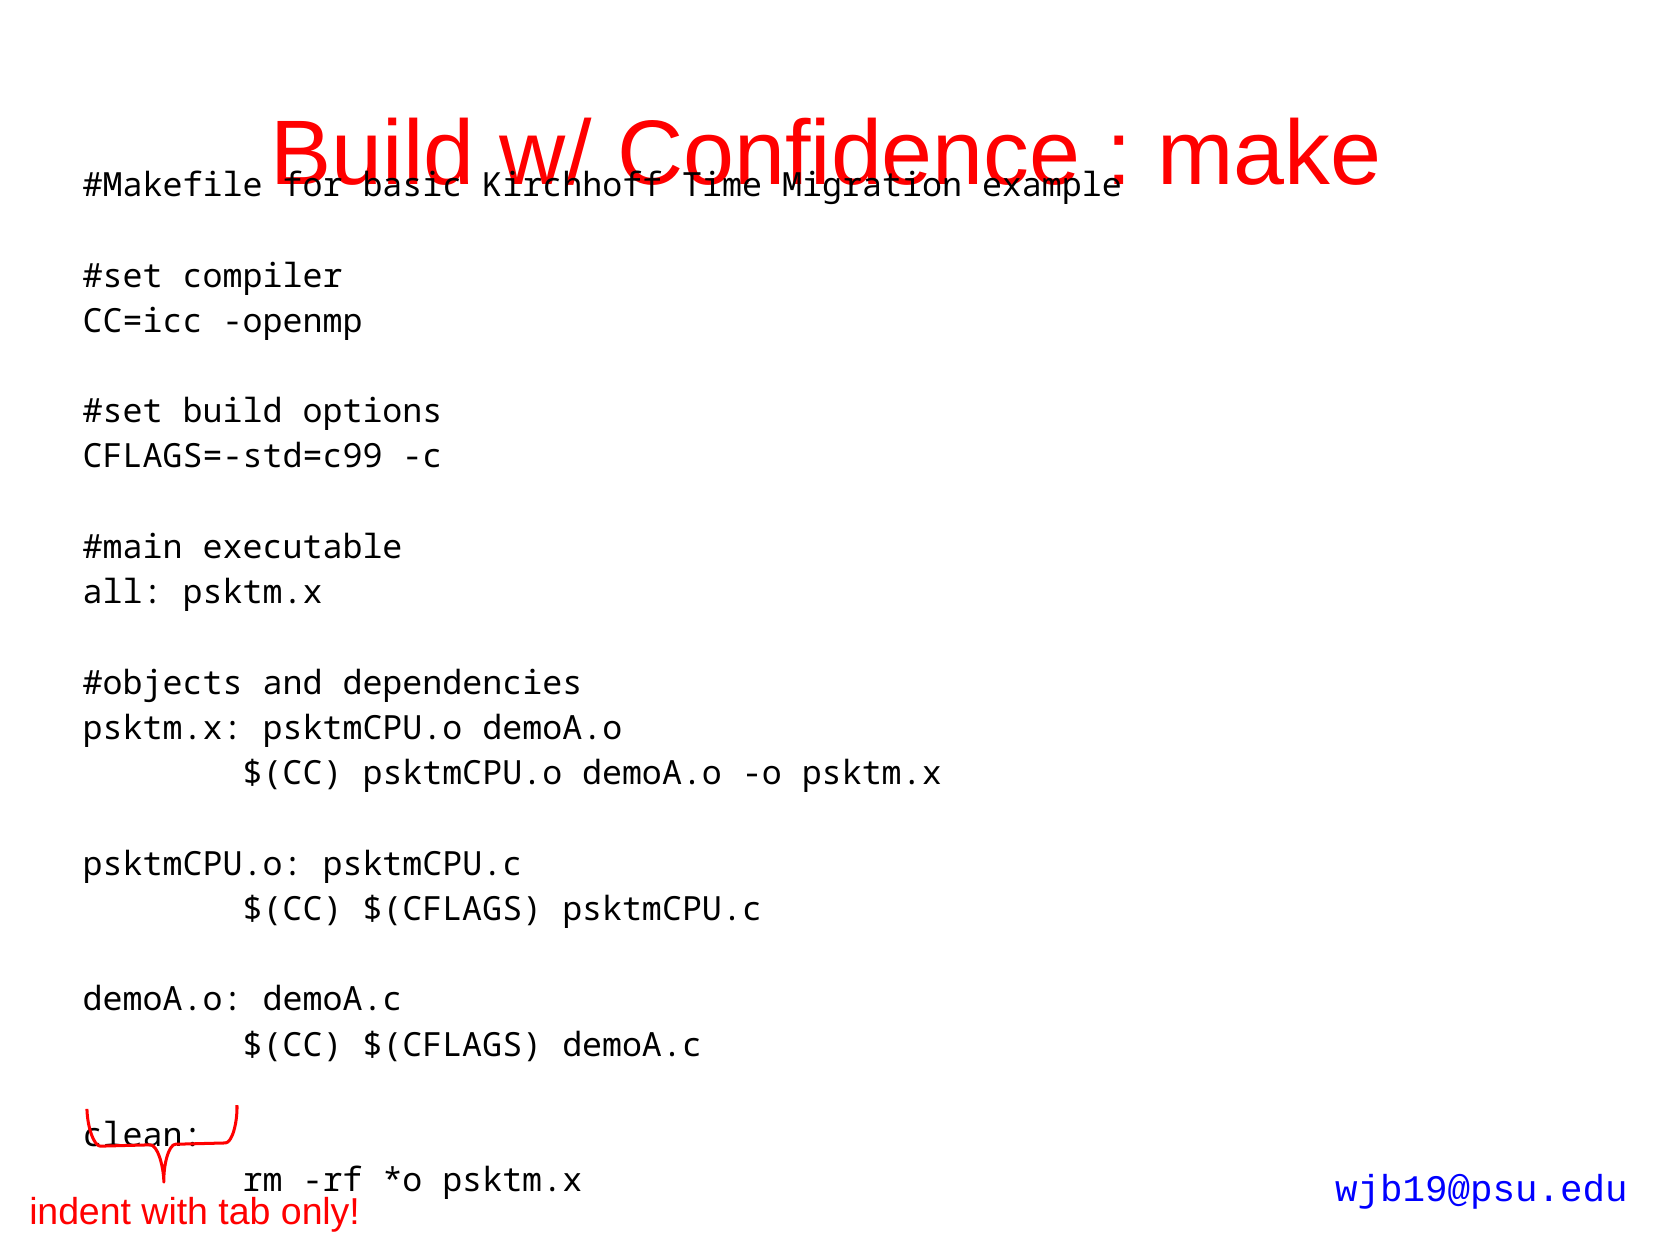

# Build w/ Confidence : make
#Makefile for basic Kirchhoff Time Migration example
#set compiler
CC=icc -openmp
#set build options
CFLAGS=-std=c99 -c
#main executable
all: psktm.x
#objects and dependencies
psktm.x: psktmCPU.o demoA.o
 $(CC) psktmCPU.o demoA.o -o psktm.x
psktmCPU.o: psktmCPU.c
 $(CC) $(CFLAGS) psktmCPU.c
demoA.o: demoA.c
 $(CC) $(CFLAGS) demoA.c
clean:
 rm -rf *o psktm.x
wjb19@psu.edu
indent with tab only!